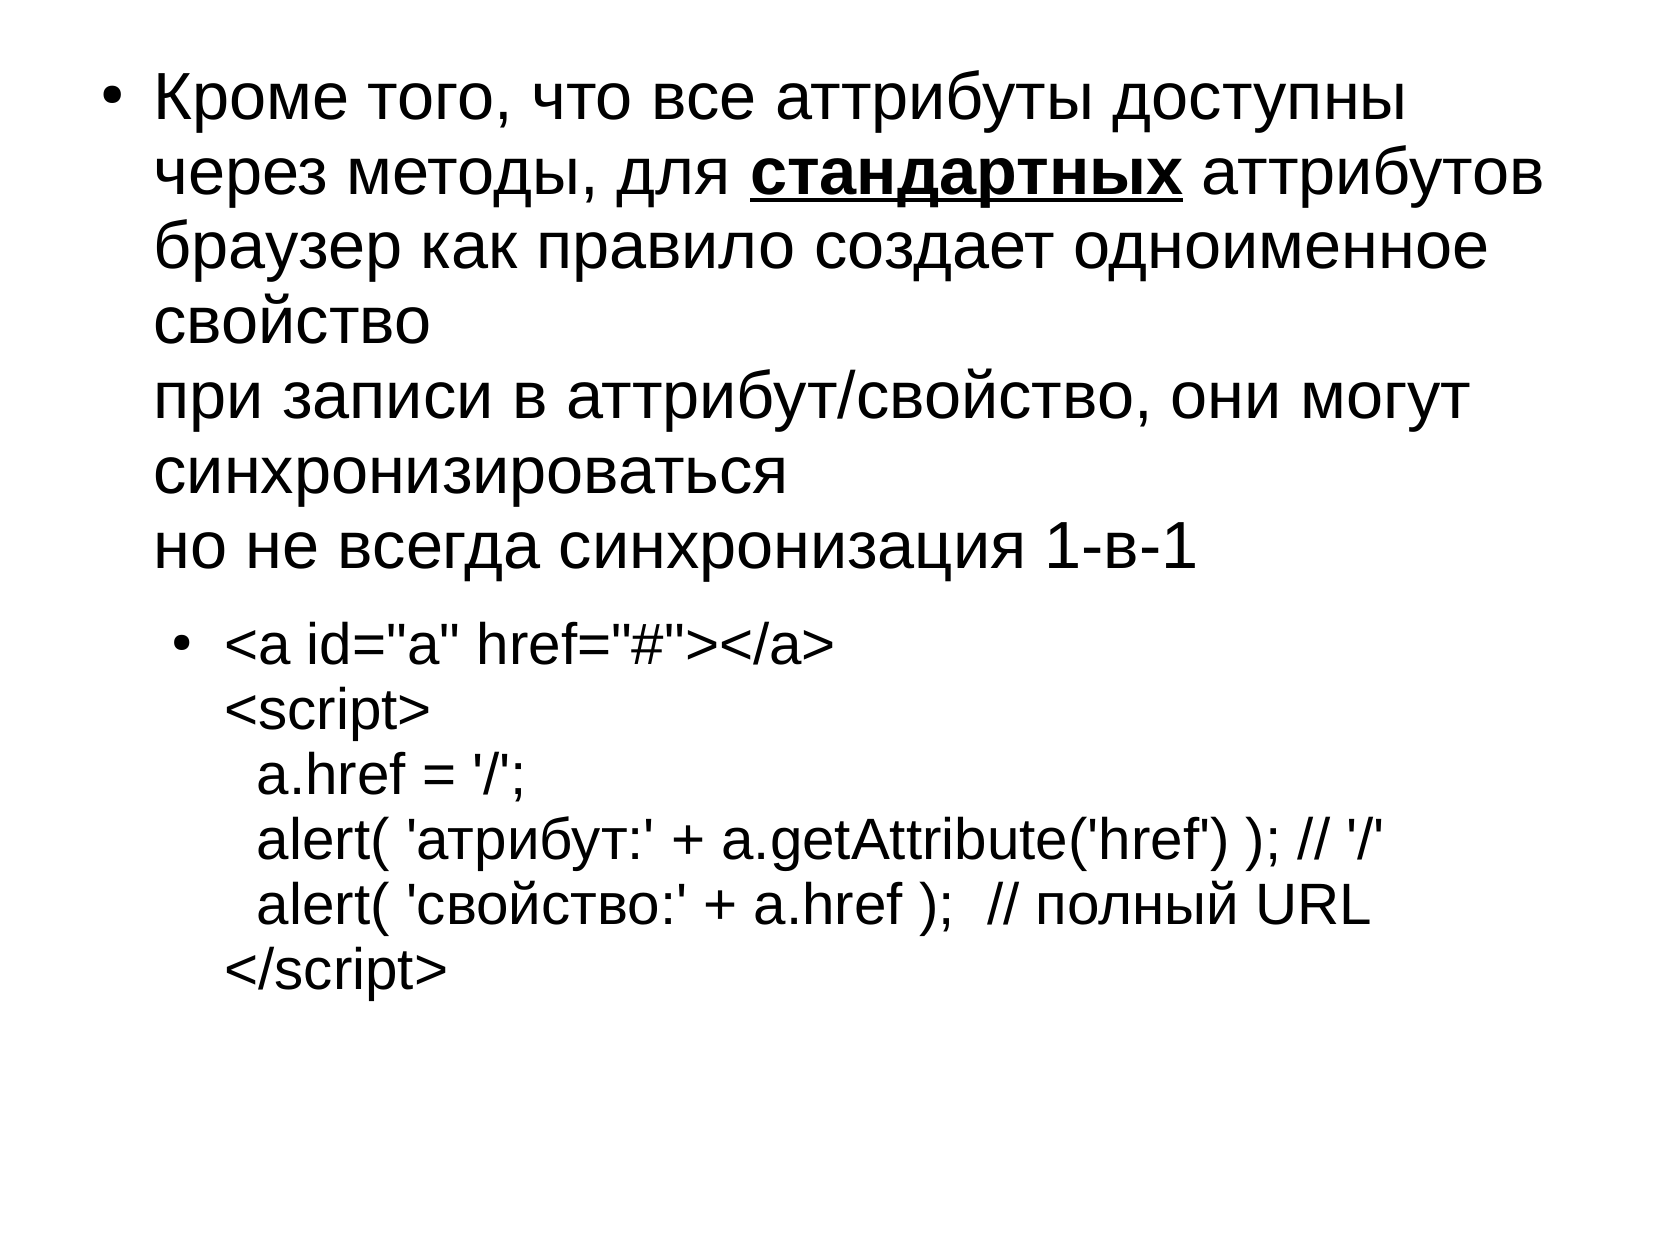

# Кроме того, что все аттрибуты доступны через методы, для стандартных аттрибутов браузер как правило создает одноименное свойство при записи в аттрибут/свойство, они могут синхронизироваться но не всегда синхронизация 1-в-1
<a id="a" href="#"></a>
<script>
 a.href = '/';
 alert( 'атрибут:' + a.getAttribute('href') ); // '/'
 alert( 'свойство:' + a.href ); // полный URL
</script>